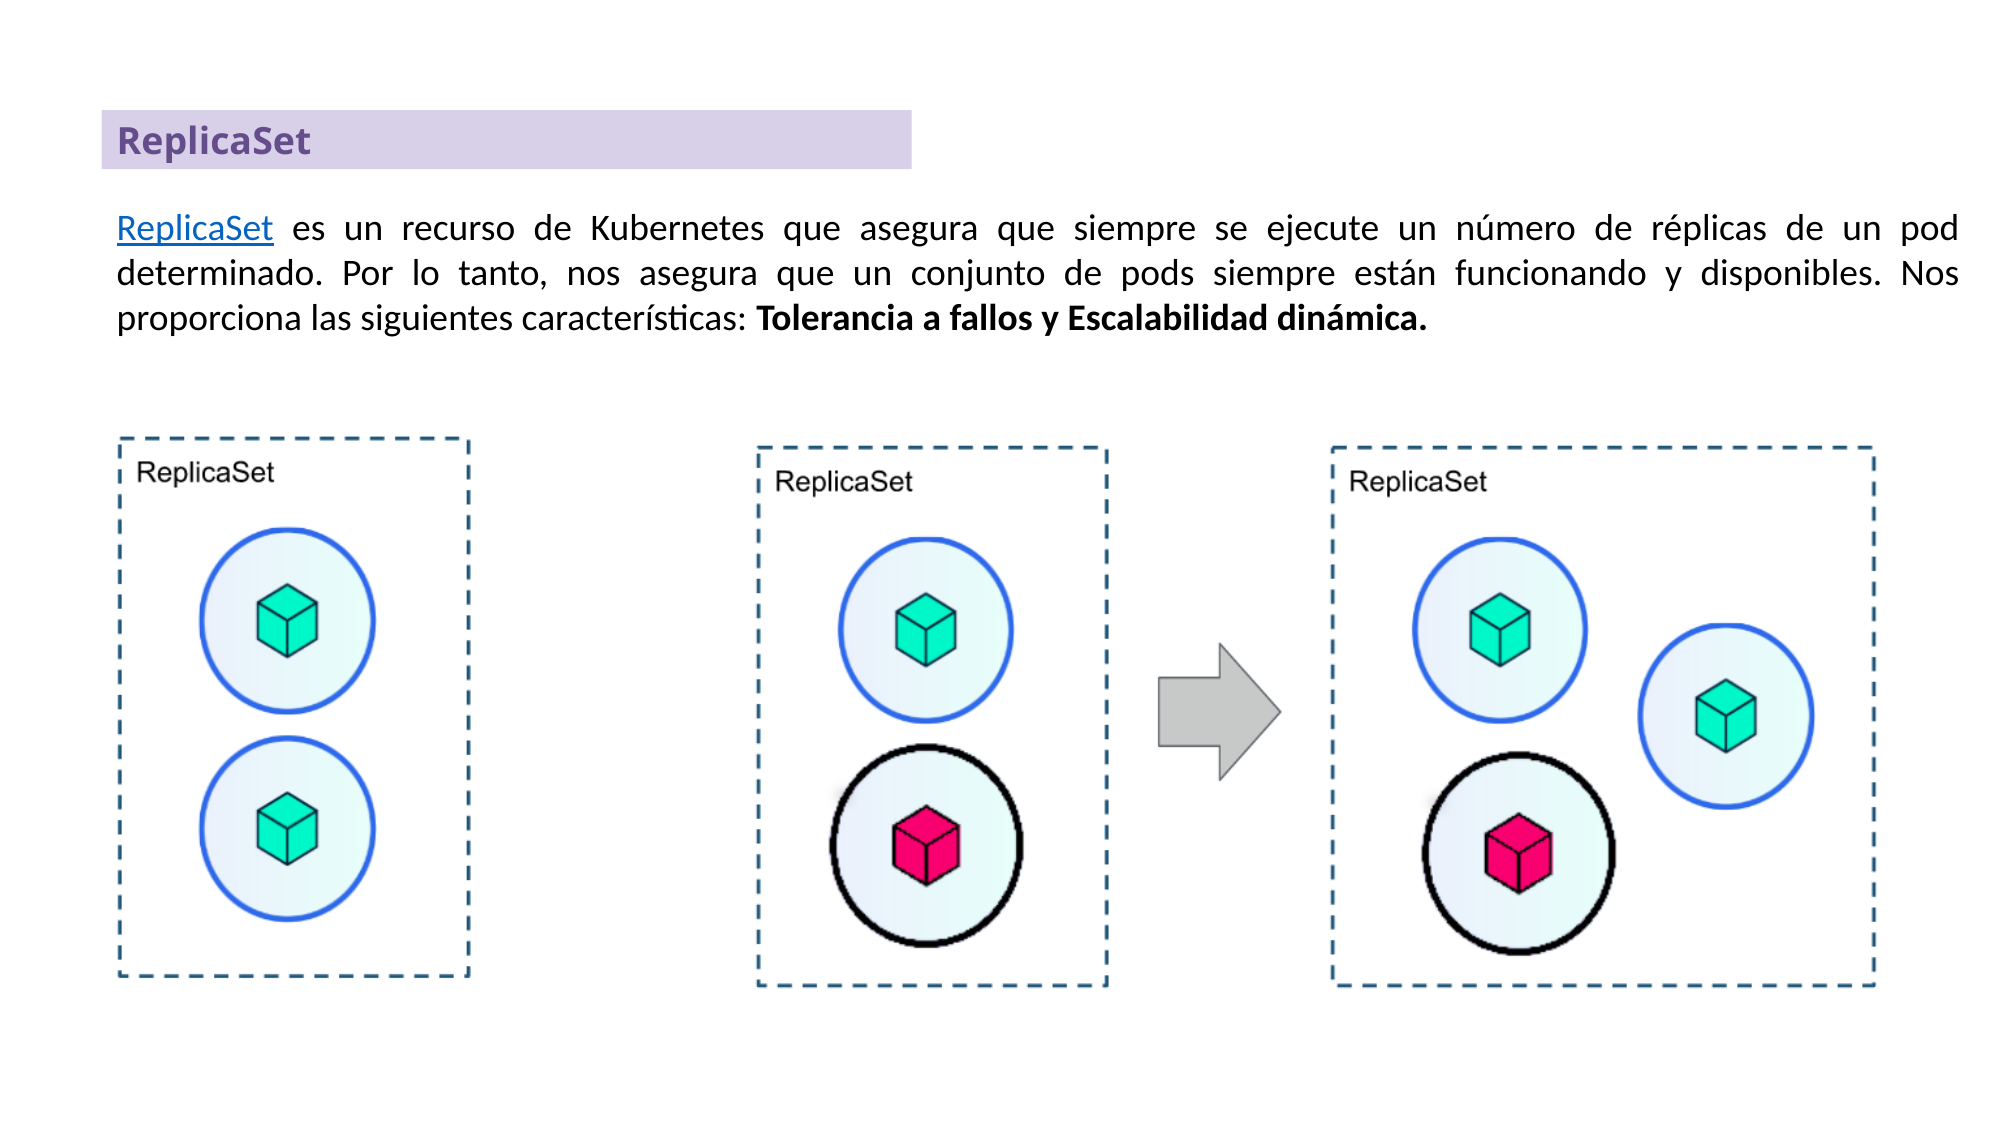

ReplicaSet
ReplicaSet es un recurso de Kubernetes que asegura que siempre se ejecute un número de réplicas de un pod determinado. Por lo tanto, nos asegura que un conjunto de pods siempre están funcionando y disponibles. Nos proporciona las siguientes características: Tolerancia a fallos y Escalabilidad dinámica.